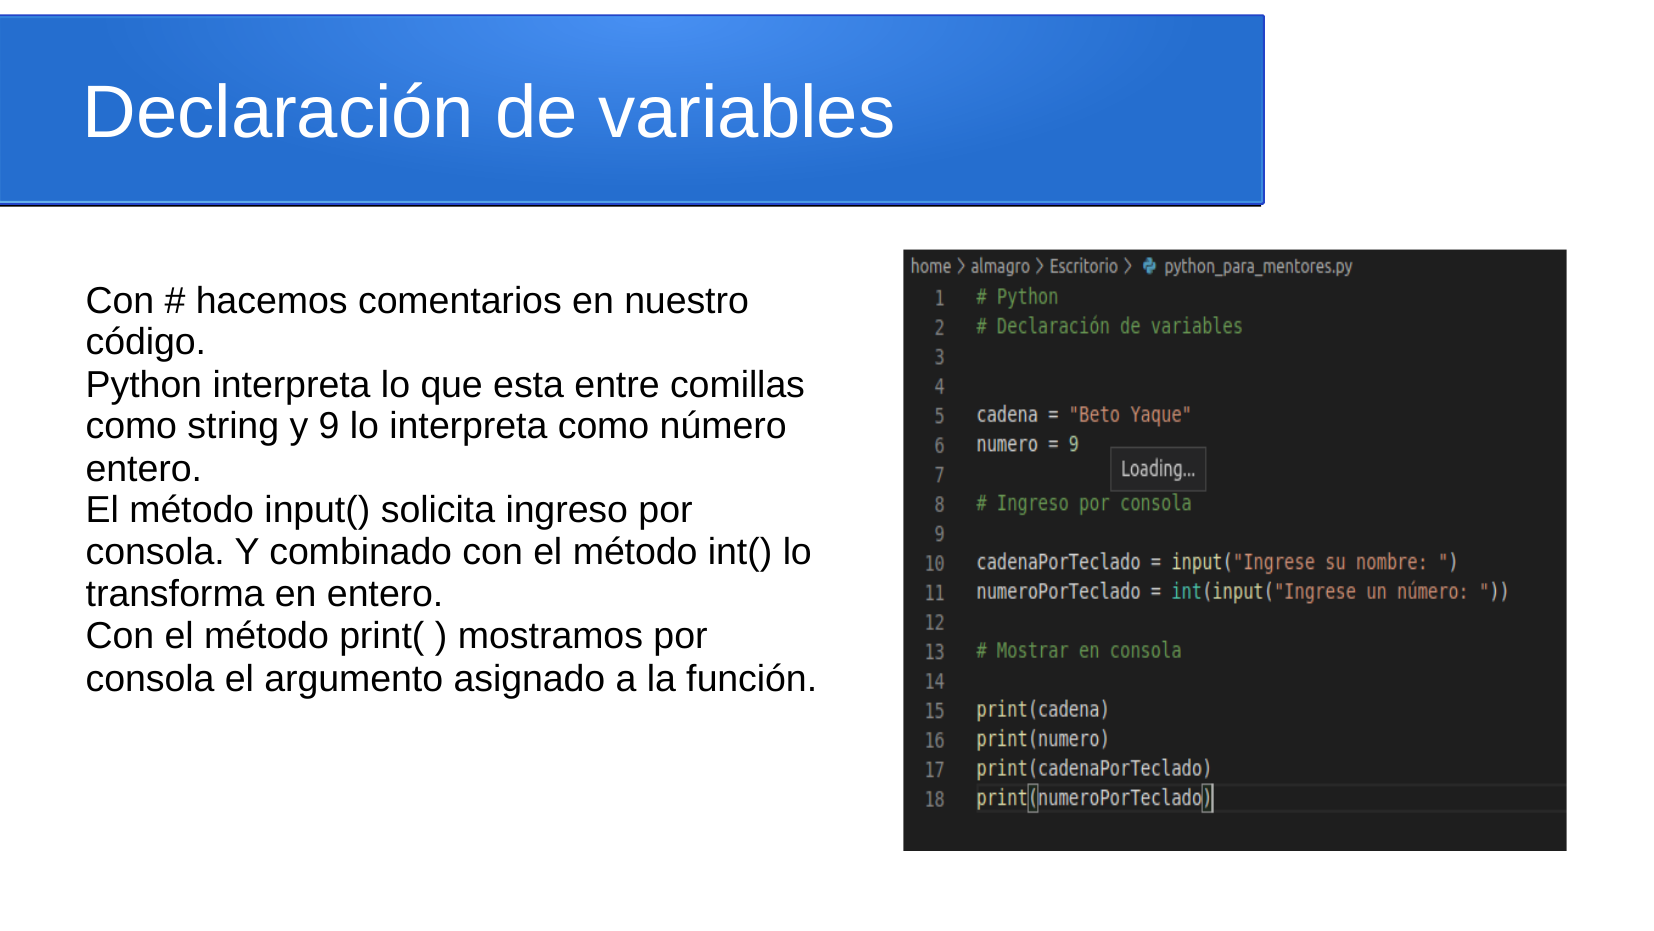

# Declaración de variables
Con # hacemos comentarios en nuestro código.
Python interpreta lo que esta entre comillas como string y 9 lo interpreta como número entero.
El método input() solicita ingreso por consola. Y combinado con el método int() lo transforma en entero.
Con el método print( ) mostramos por consola el argumento asignado a la función.